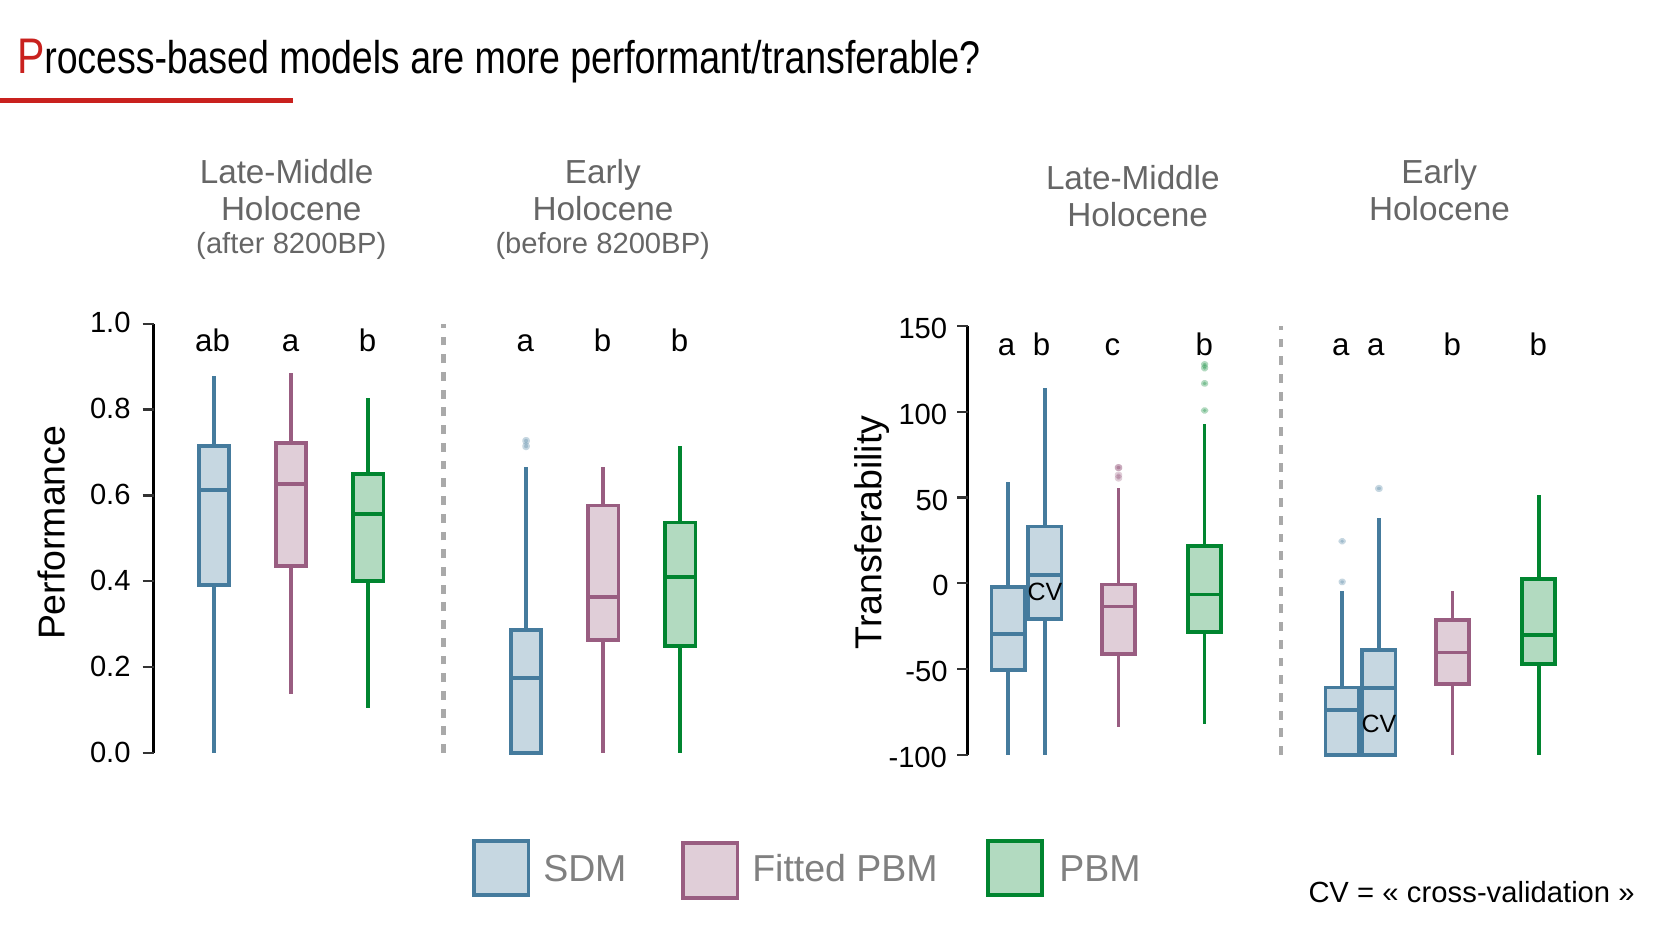

Process-based models are more performant/transferable?
Late-Middle
Holocene
(after 8200BP)
Early
Holocene
(before 8200BP)
Early
Holocene
Late-Middle
Holocene
1.0
ab
a
b
a
b
b
0.8
0.6
Performance
0.4
0.2
0.0
150
a b
c
b
a a
b
b
100
50
Transferability
0
CV
-50
CV
-100
SDM
PBM
Fitted PBM
CV = « cross-validation »